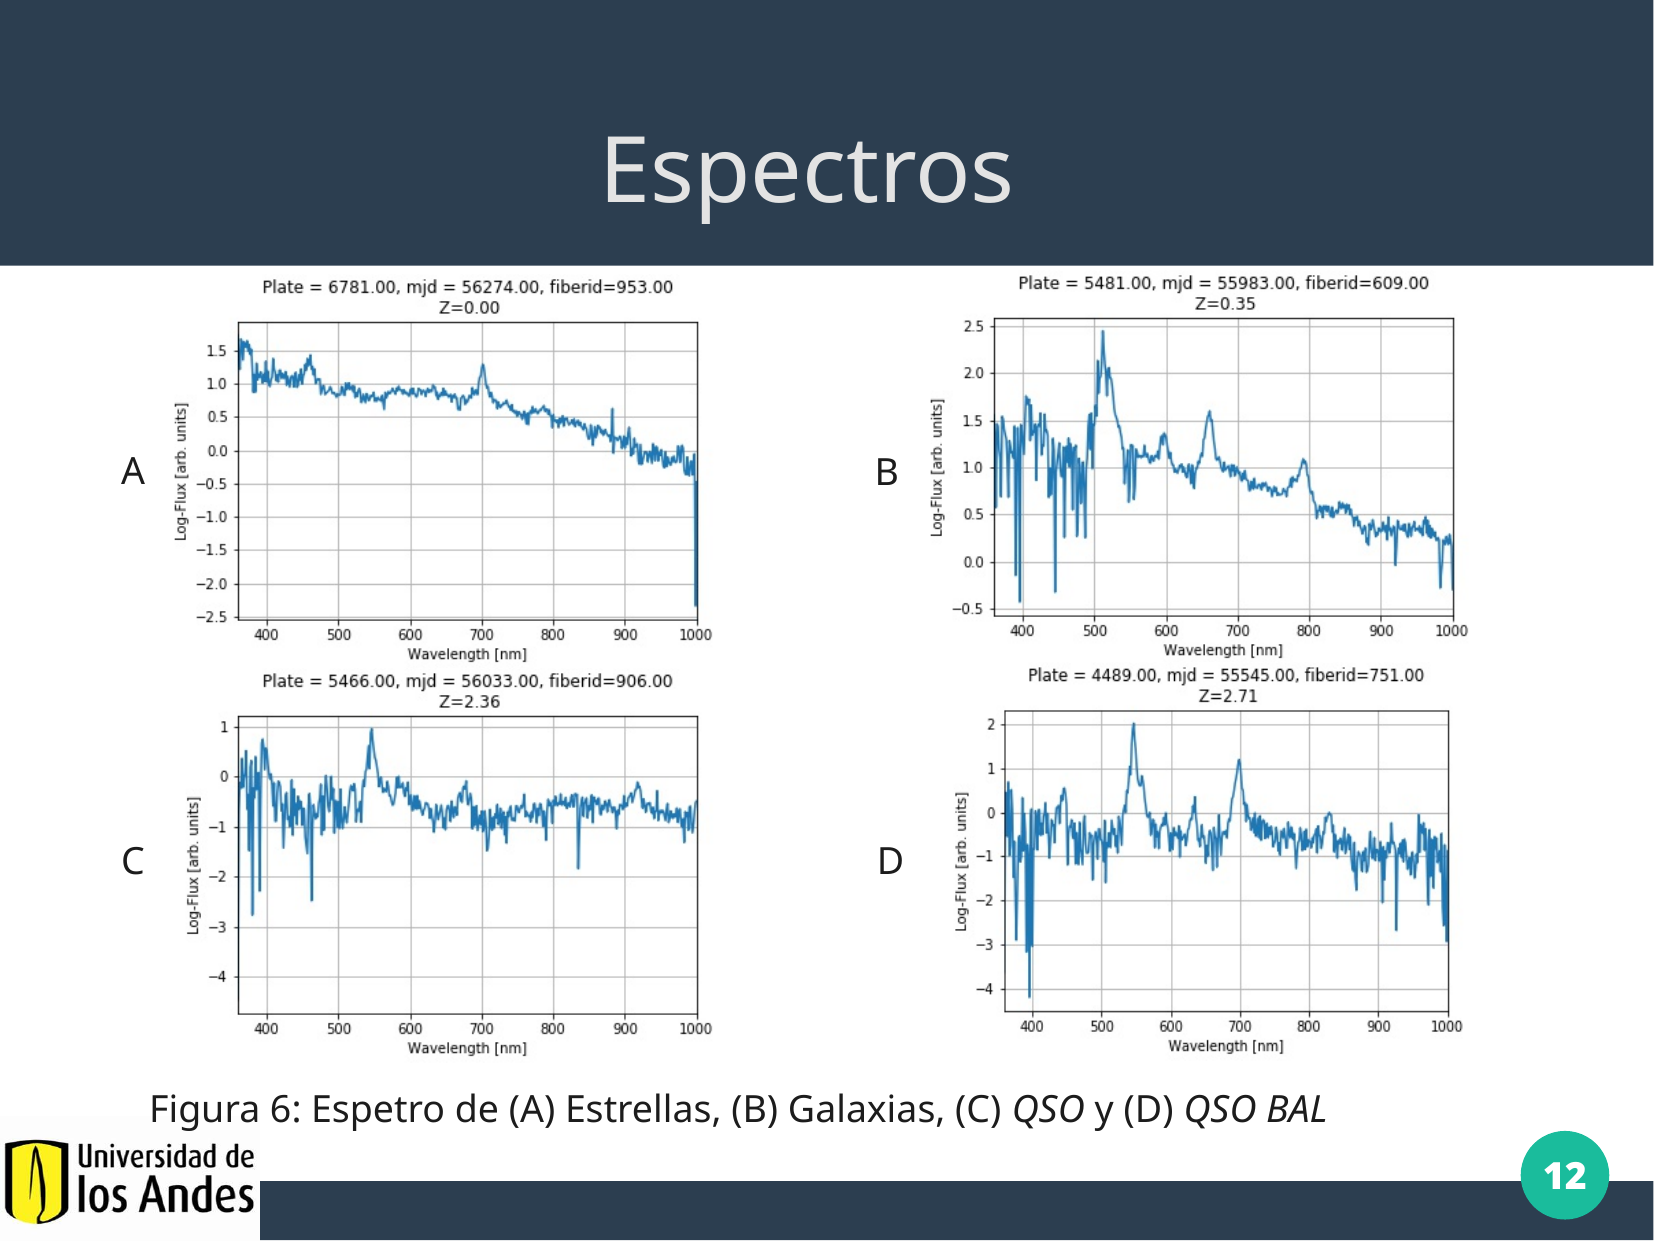

# Espectros
A
B
C
D
Figura 6: Espetro de (A) Estrellas, (B) Galaxias, (C) QSO y (D) QSO BAL
12